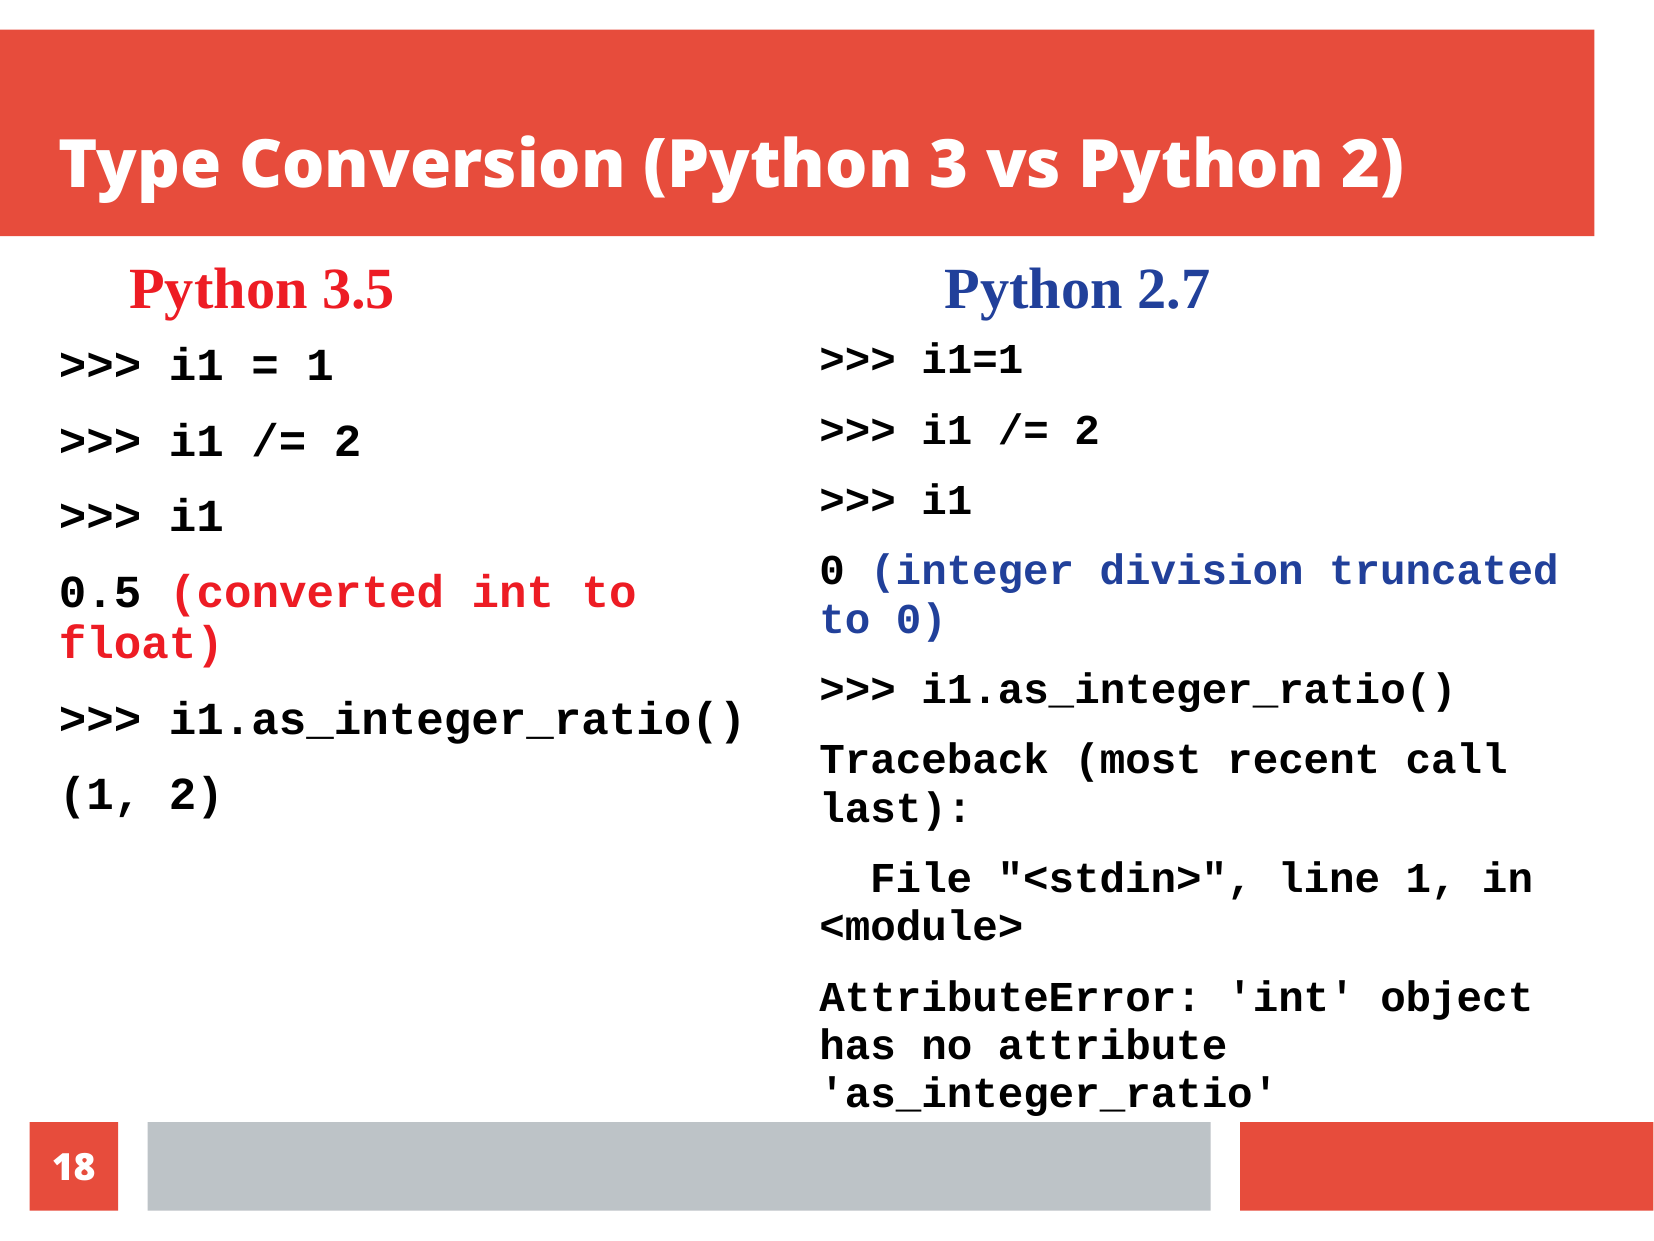

# Type Conversion (Python 3 vs Python 2)
Python 3.5
Python 2.7
>>> i1=1
>>> i1 /= 2
>>> i1
0 (integer division truncated to 0)
>>> i1.as_integer_ratio()
Traceback (most recent call last):
 File "<stdin>", line 1, in <module>
AttributeError: 'int' object has no attribute 'as_integer_ratio'
>>> i1 = 1
>>> i1 /= 2
>>> i1
0.5 (converted int to float)
>>> i1.as_integer_ratio()
(1, 2)
18